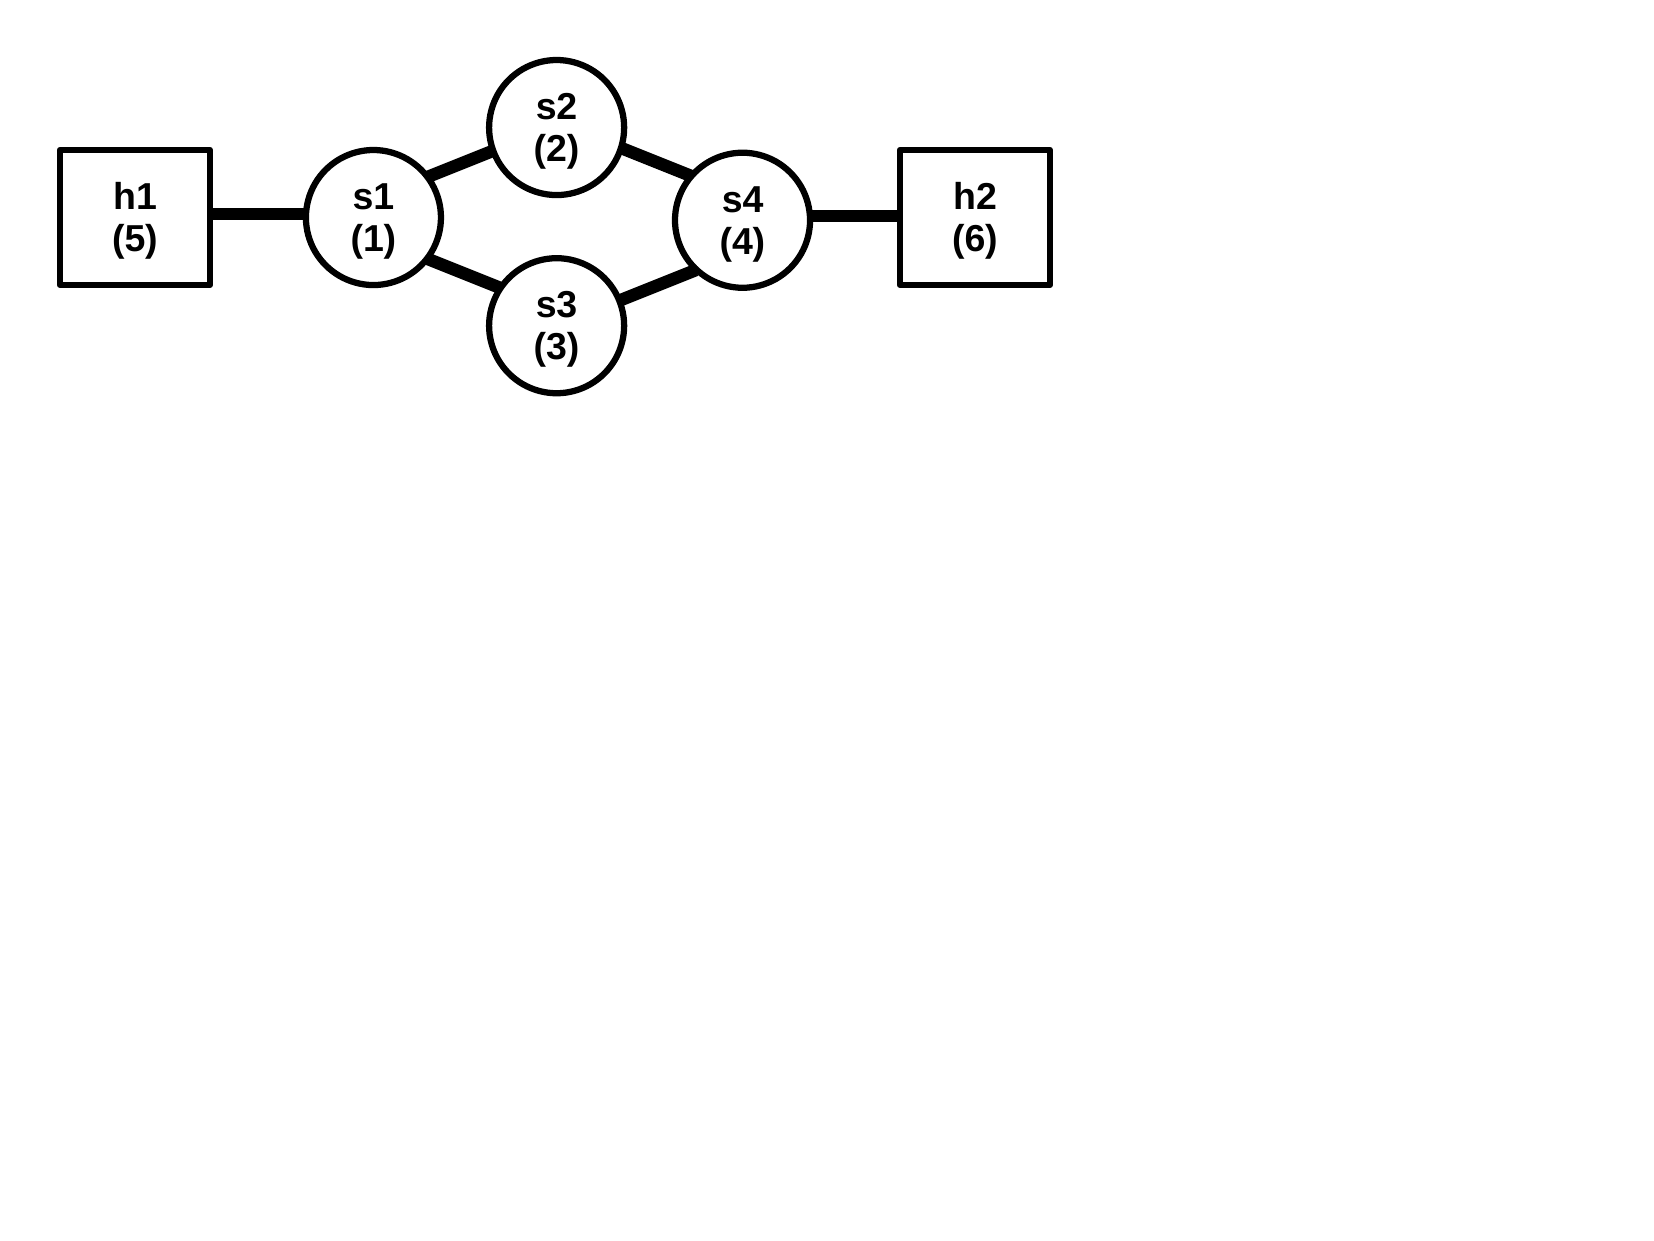

s2
(2)
h1
(5)
s1
(1)
h2
(6)
s4
(4)
s3
(3)